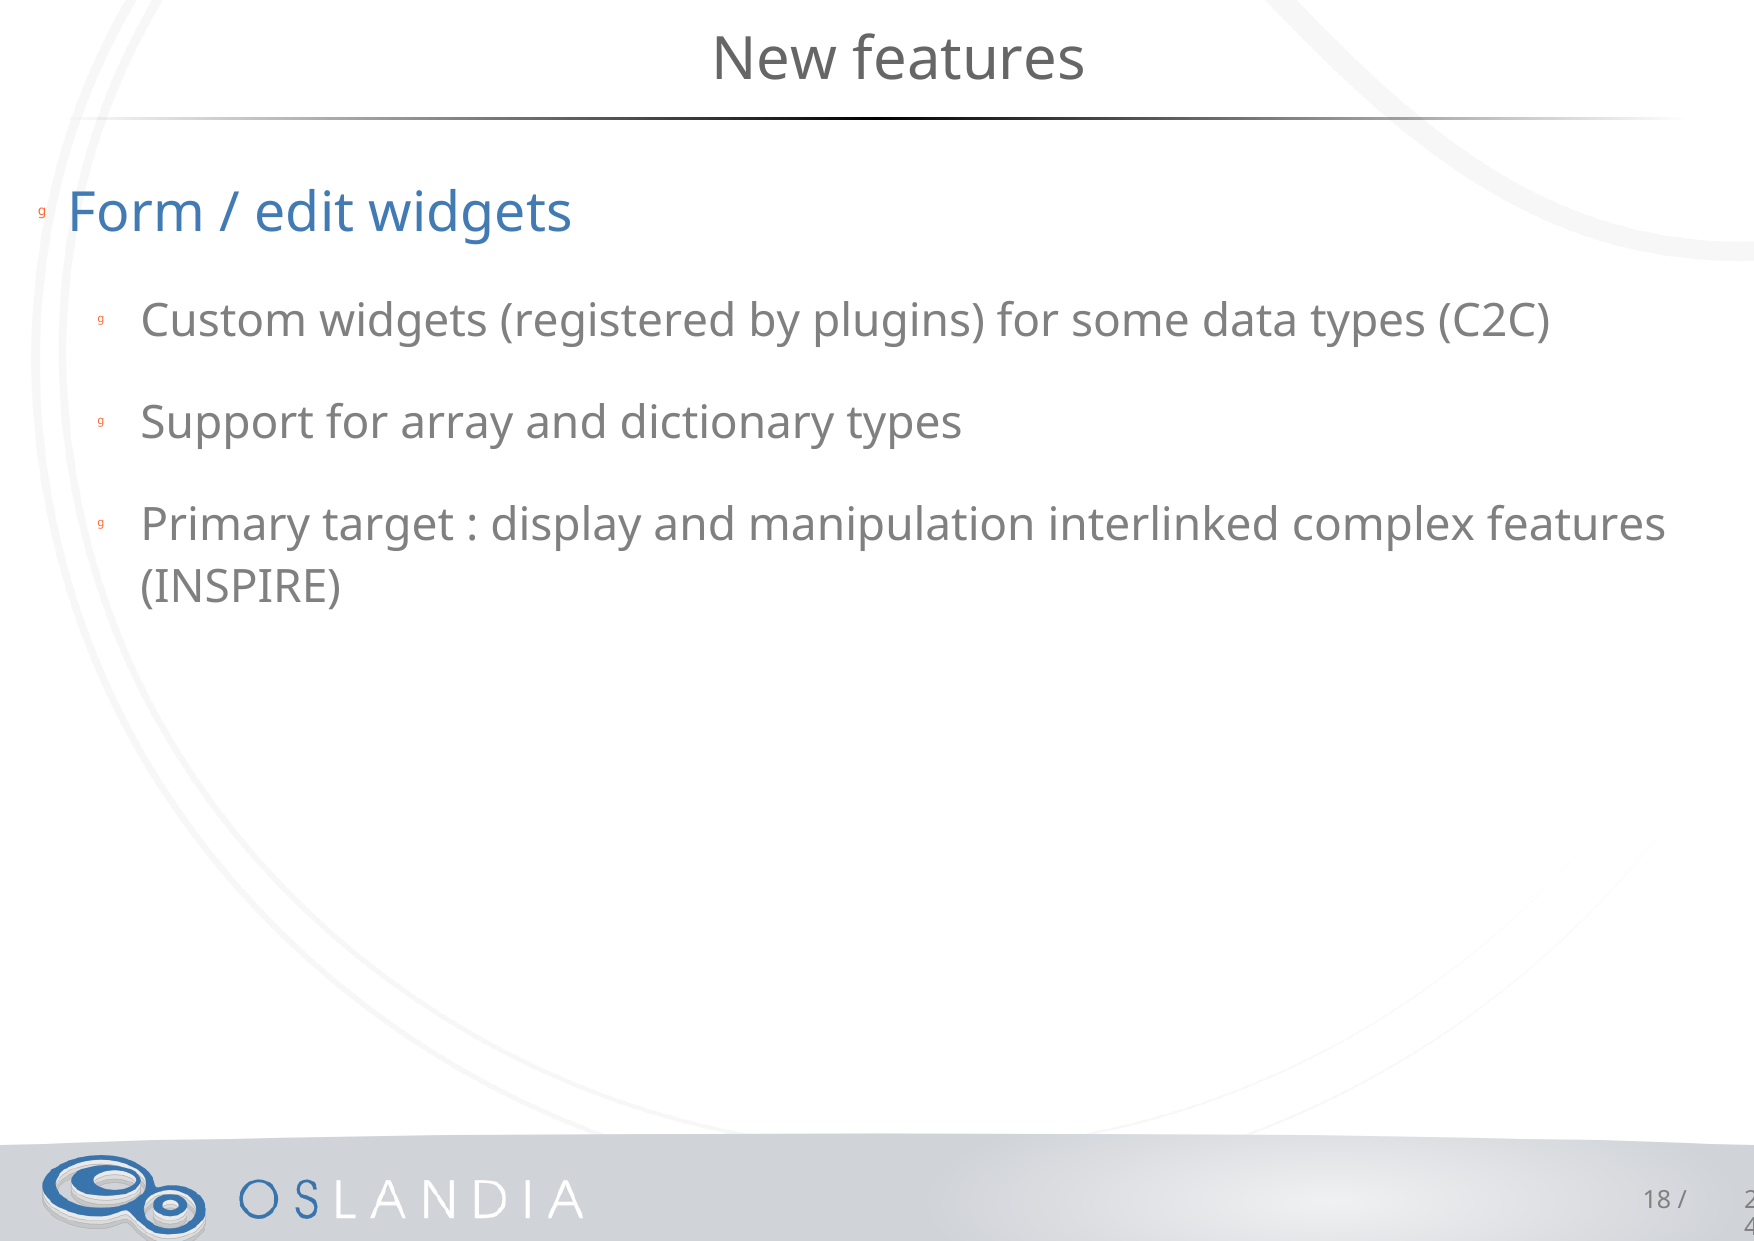

# New features
Form / edit widgets
Custom widgets (registered by plugins) for some data types (C2C)
Support for array and dictionary types
Primary target : display and manipulation interlinked complex features (INSPIRE)